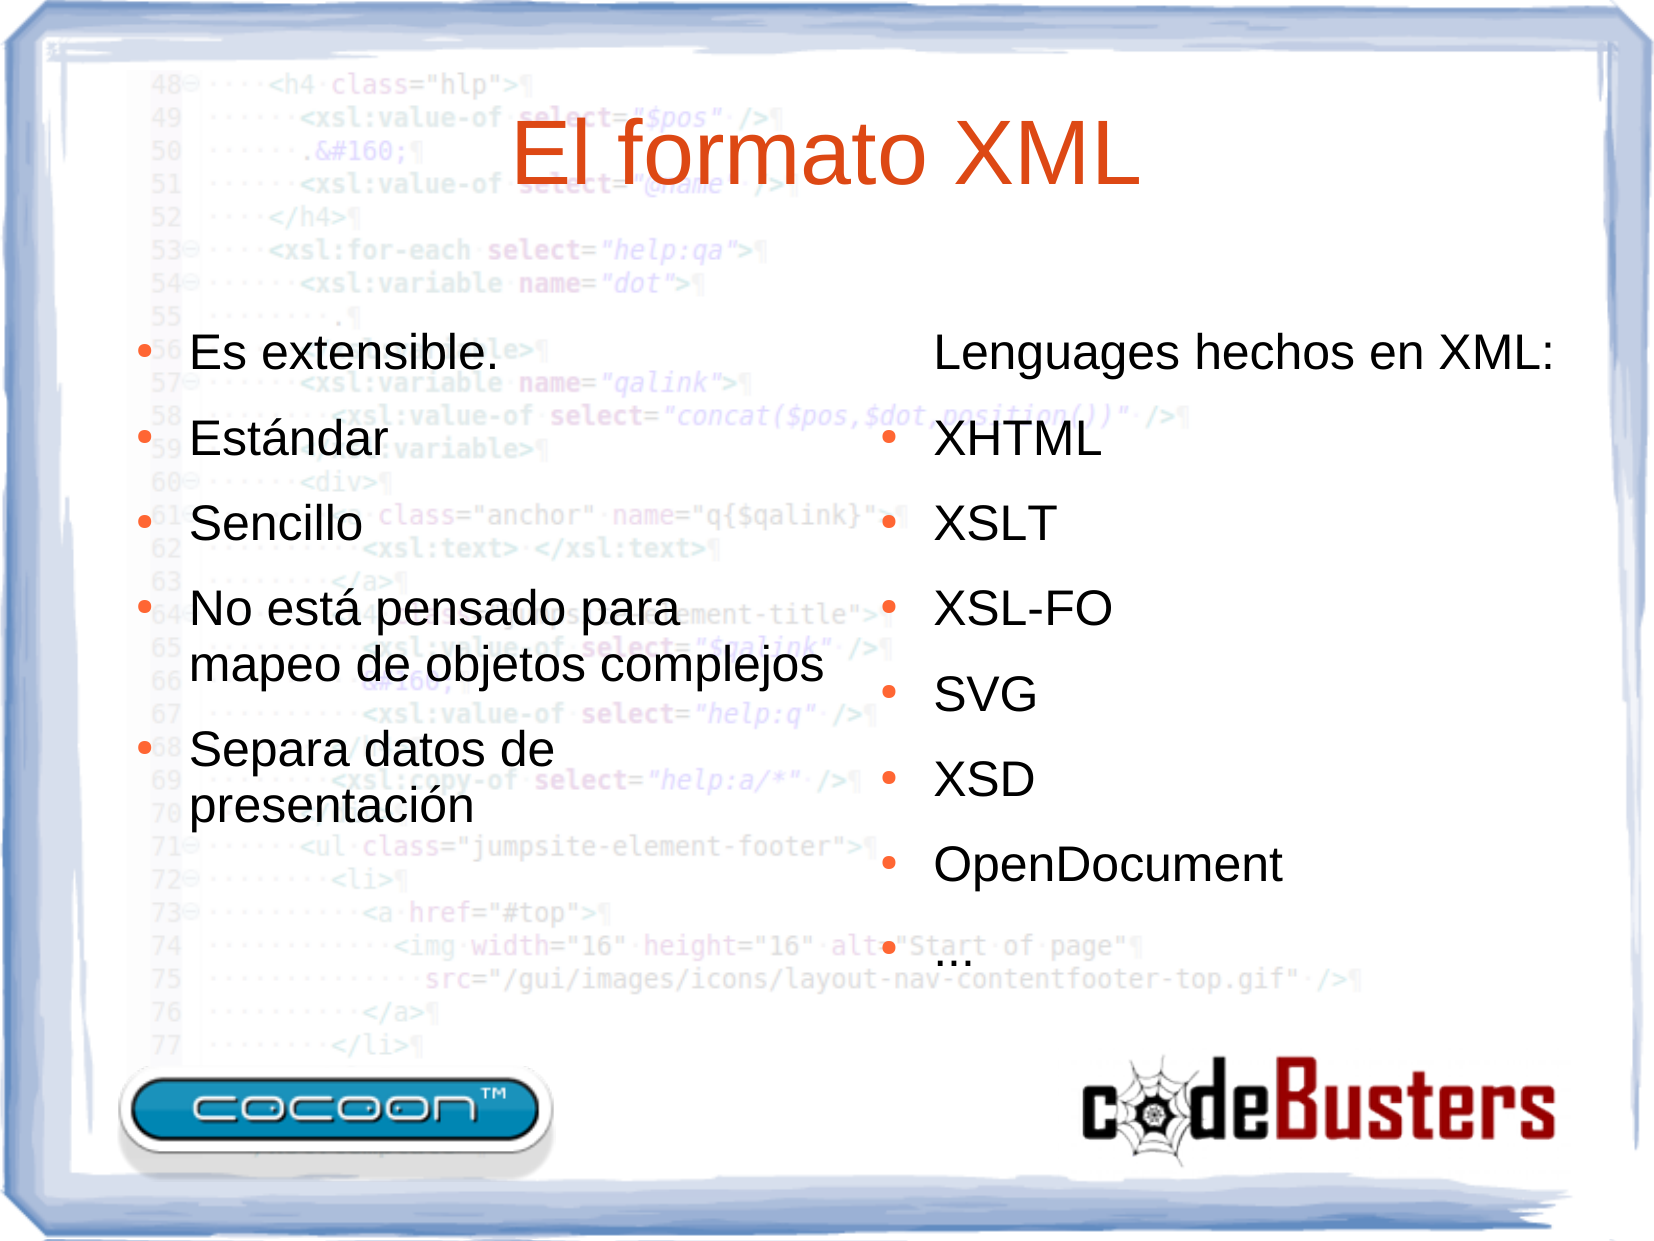

# El formato XML
Es extensible.
Estándar
Sencillo
No está pensado para mapeo de objetos complejos
Separa datos de presentación
Lenguages hechos en XML:
XHTML
XSLT
XSL-FO
SVG
XSD
OpenDocument
...